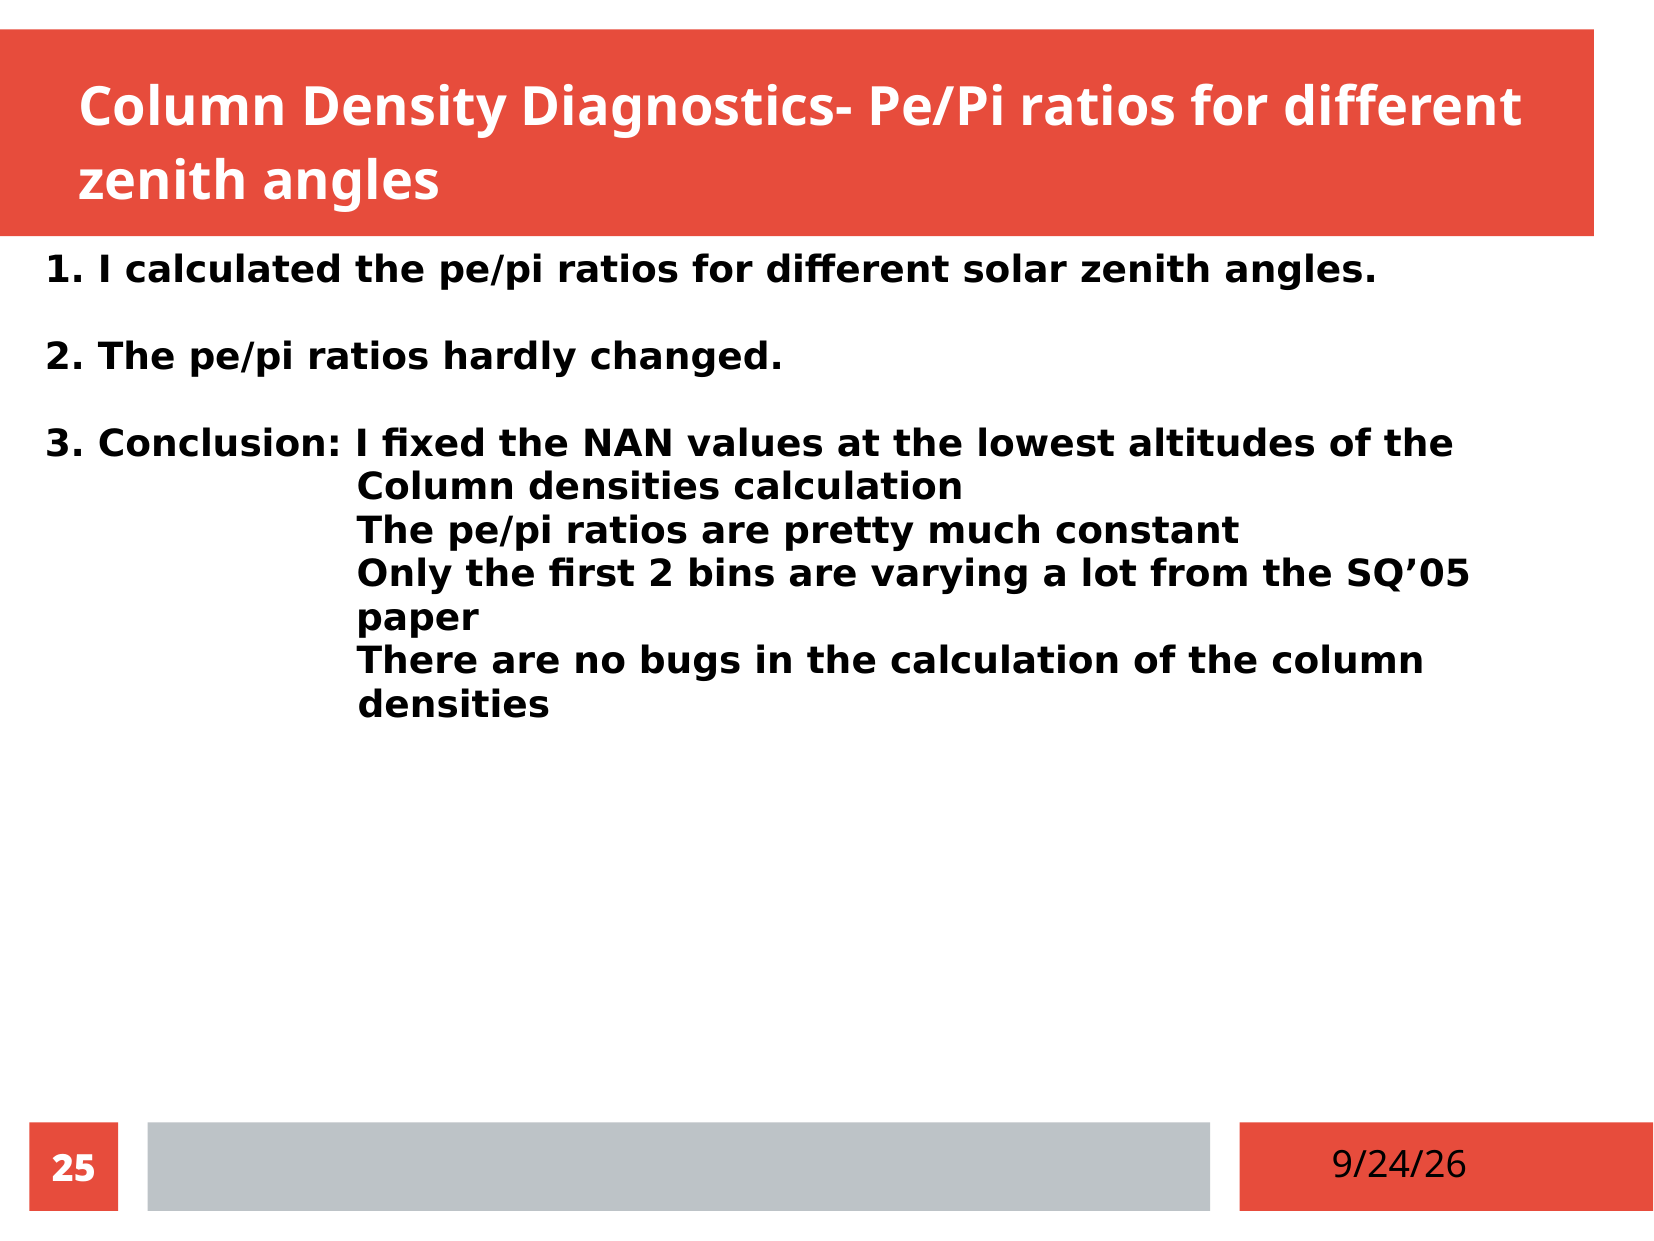

Column Density Diagnostics- Pe/Pi ratios for different zenith angles
1. I calculated the pe/pi ratios for different solar zenith angles.
2. The pe/pi ratios hardly changed.
3. Conclusion: I fixed the NAN values at the lowest altitudes of the
 Column densities calculation
 The pe/pi ratios are pretty much constant
 Only the first 2 bins are varying a lot from the SQ’05 paper
 There are no bugs in the calculation of the column 					 densities
25